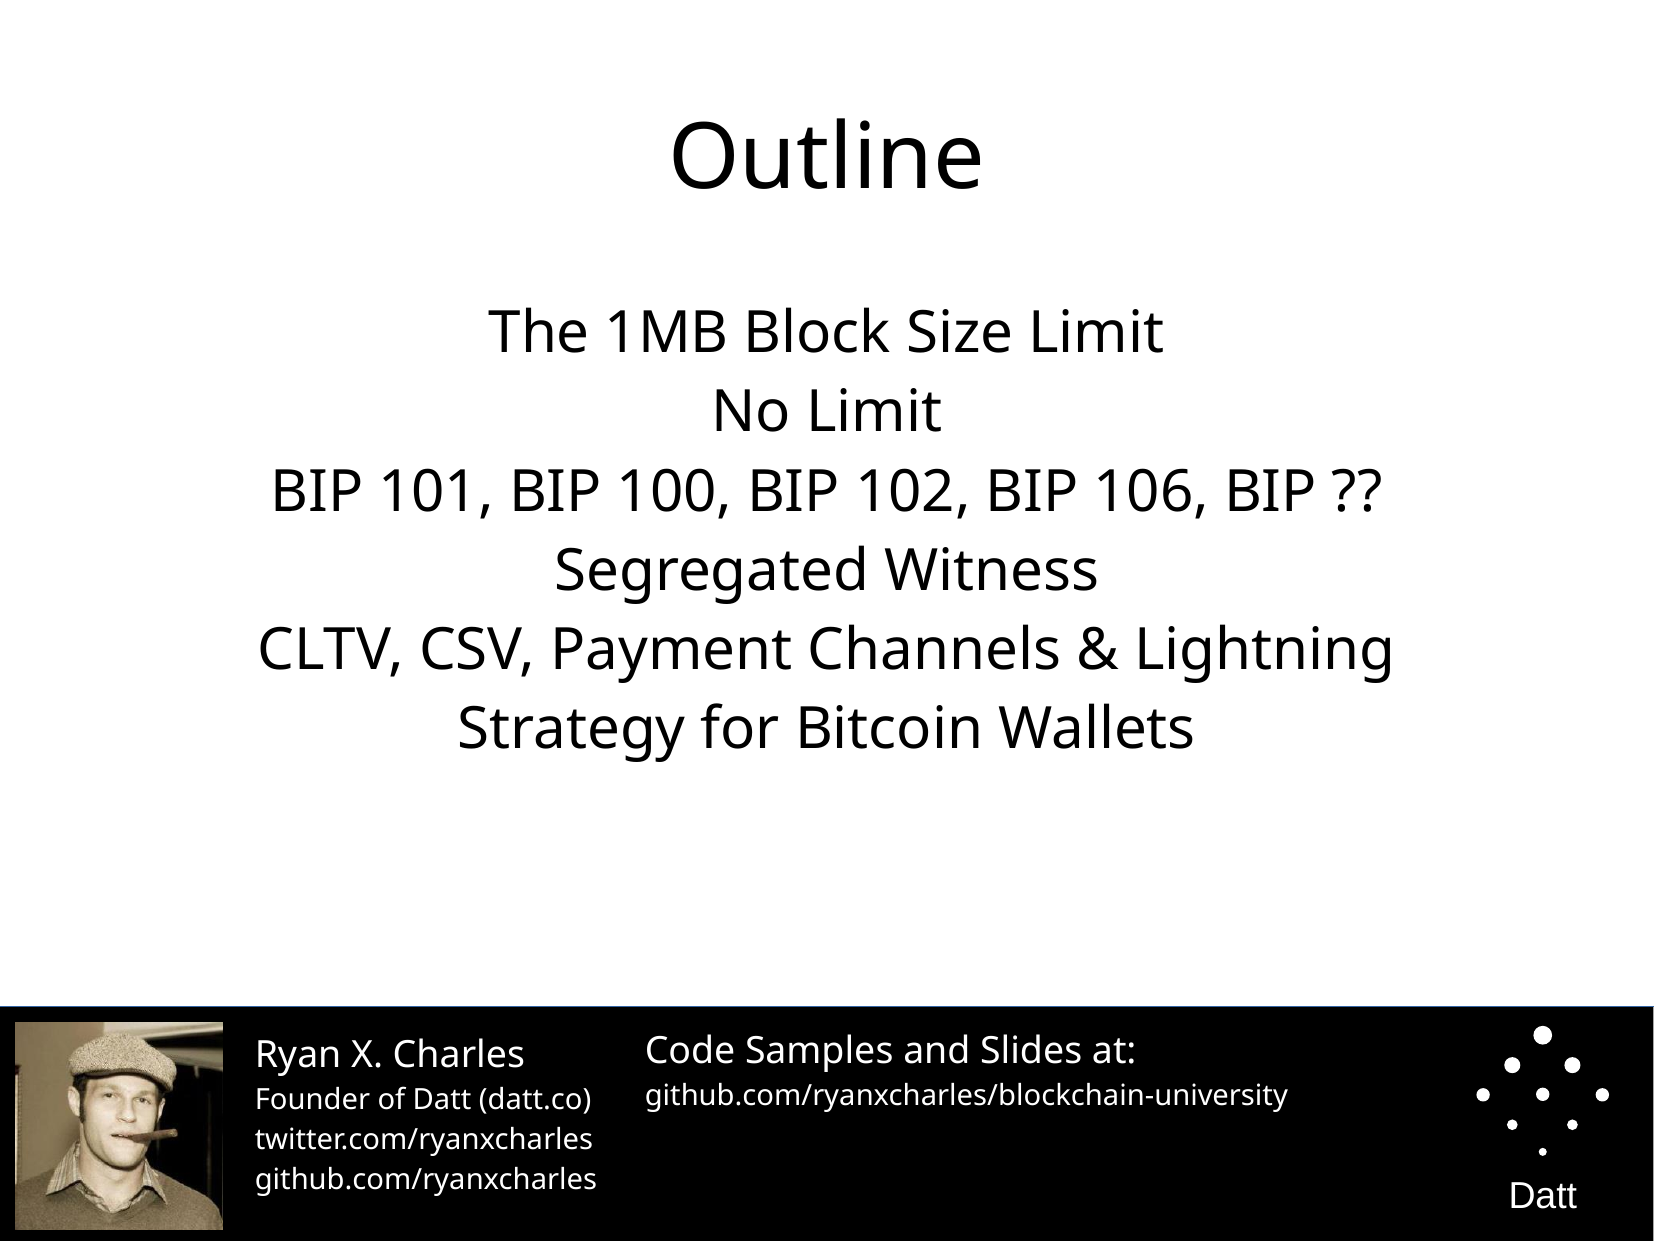

# Outline
The 1MB Block Size Limit
No Limit
BIP 101, BIP 100, BIP 102, BIP 106, BIP ??
Segregated Witness
CLTV, CSV, Payment Channels & Lightning
Strategy for Bitcoin Wallets
Code Samples and Slides at:
github.com/ryanxcharles/blockchain-university
Ryan X. Charles
Founder of Datt (datt.co)
twitter.com/ryanxcharles
github.com/ryanxcharles
Datt